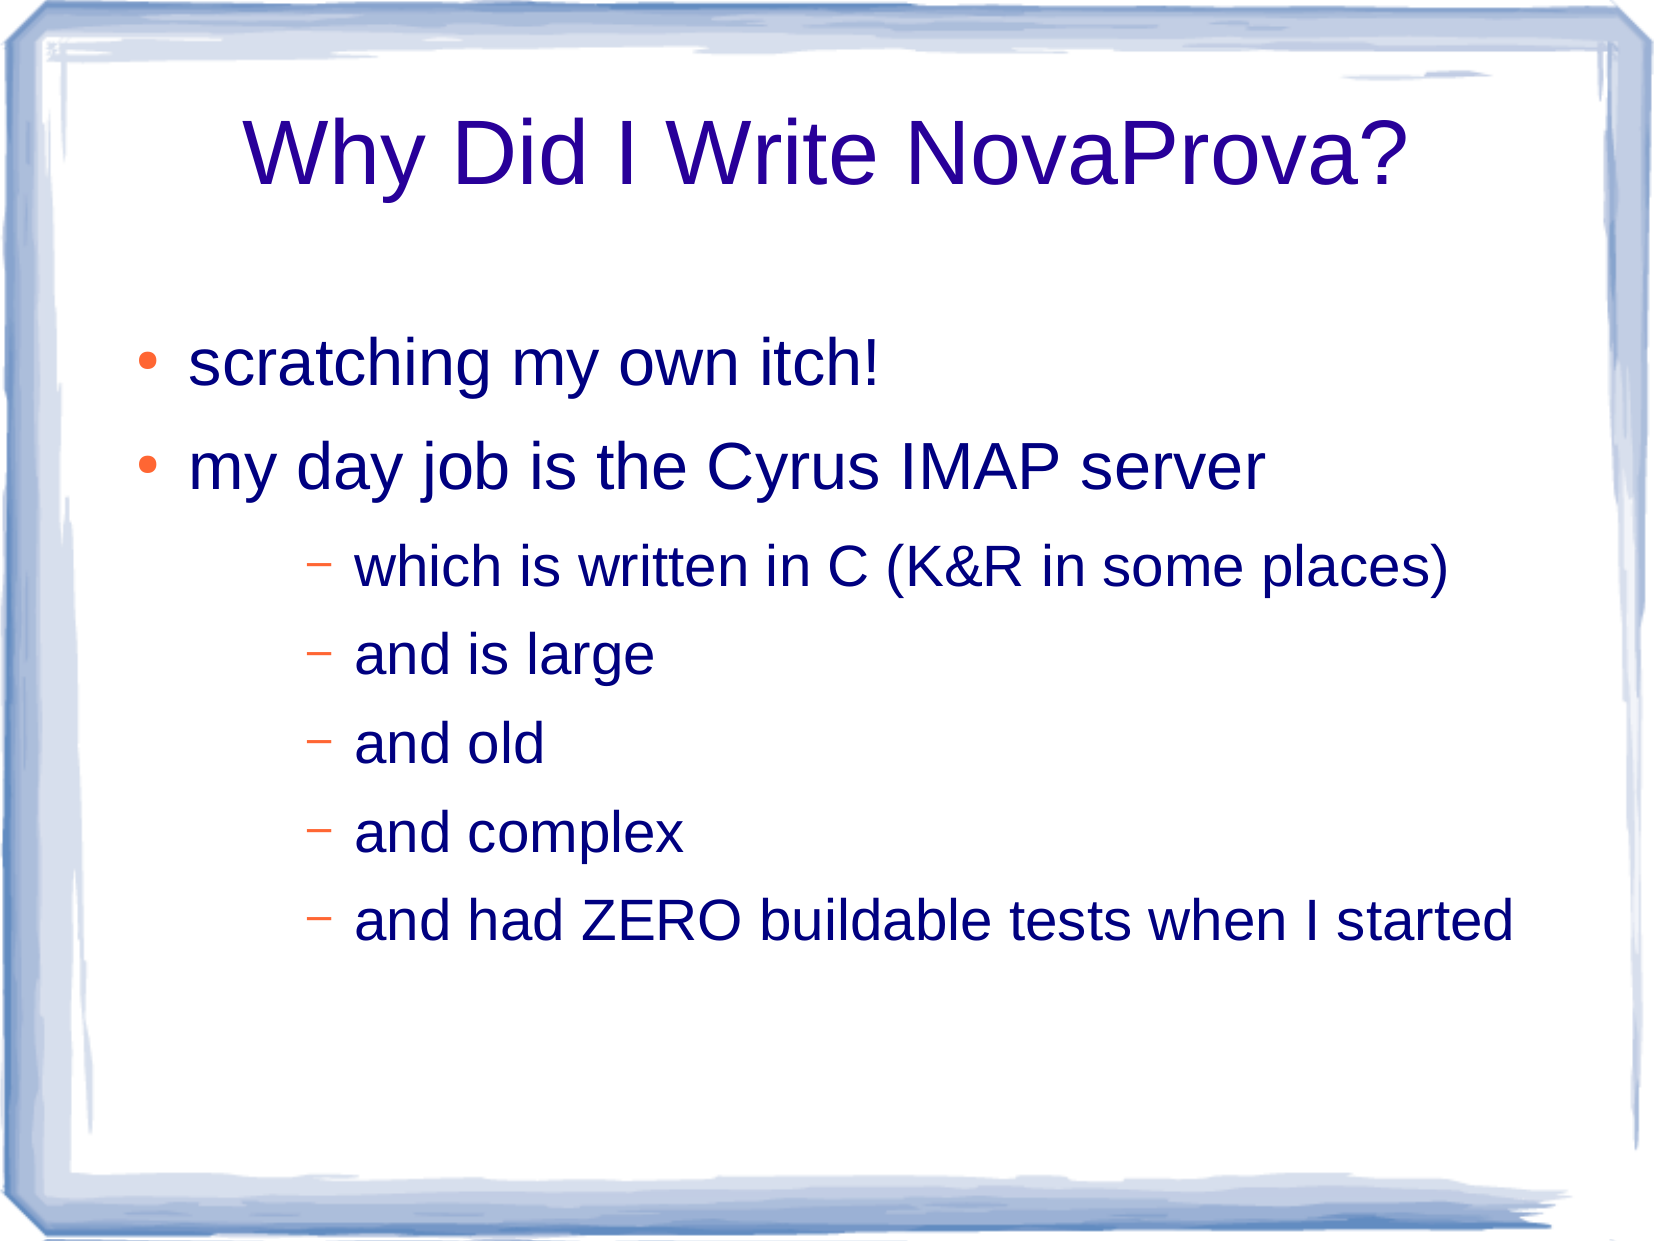

# Why Did I Write NovaProva?
scratching my own itch!
my day job is the Cyrus IMAP server
which is written in C (K&R in some places)
and is large
and old
and complex
and had ZERO buildable tests when I started